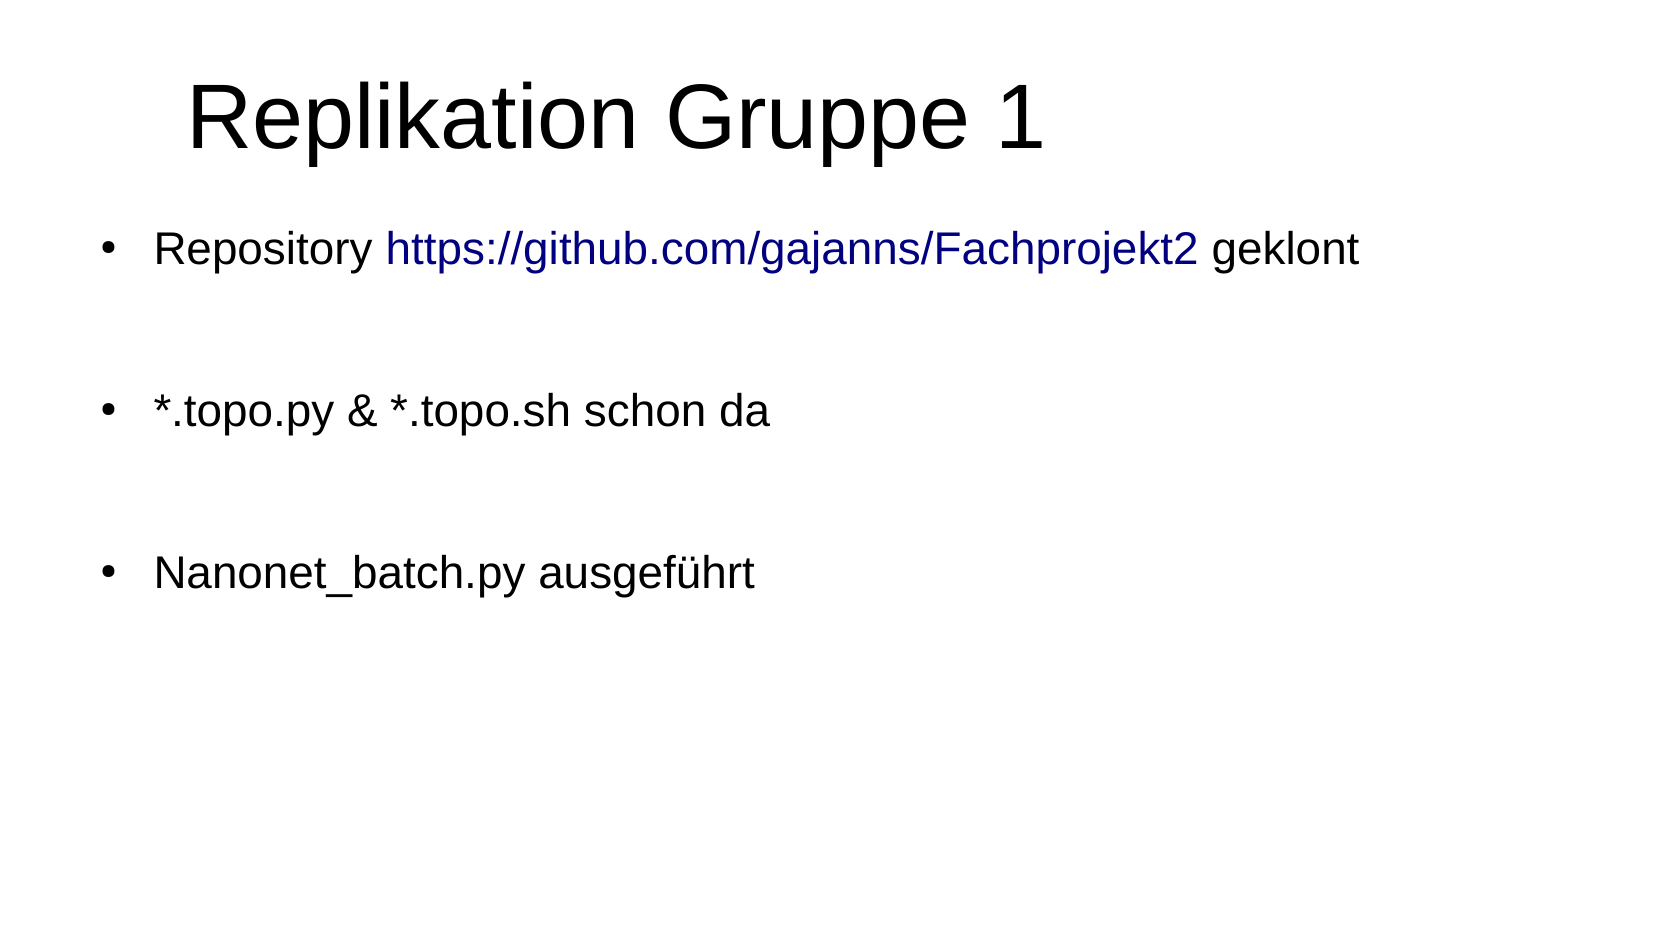

# Replikation Gruppe 1
Repository https://github.com/gajanns/Fachprojekt2 geklont
*.topo.py & *.topo.sh schon da
Nanonet_batch.py ausgeführt